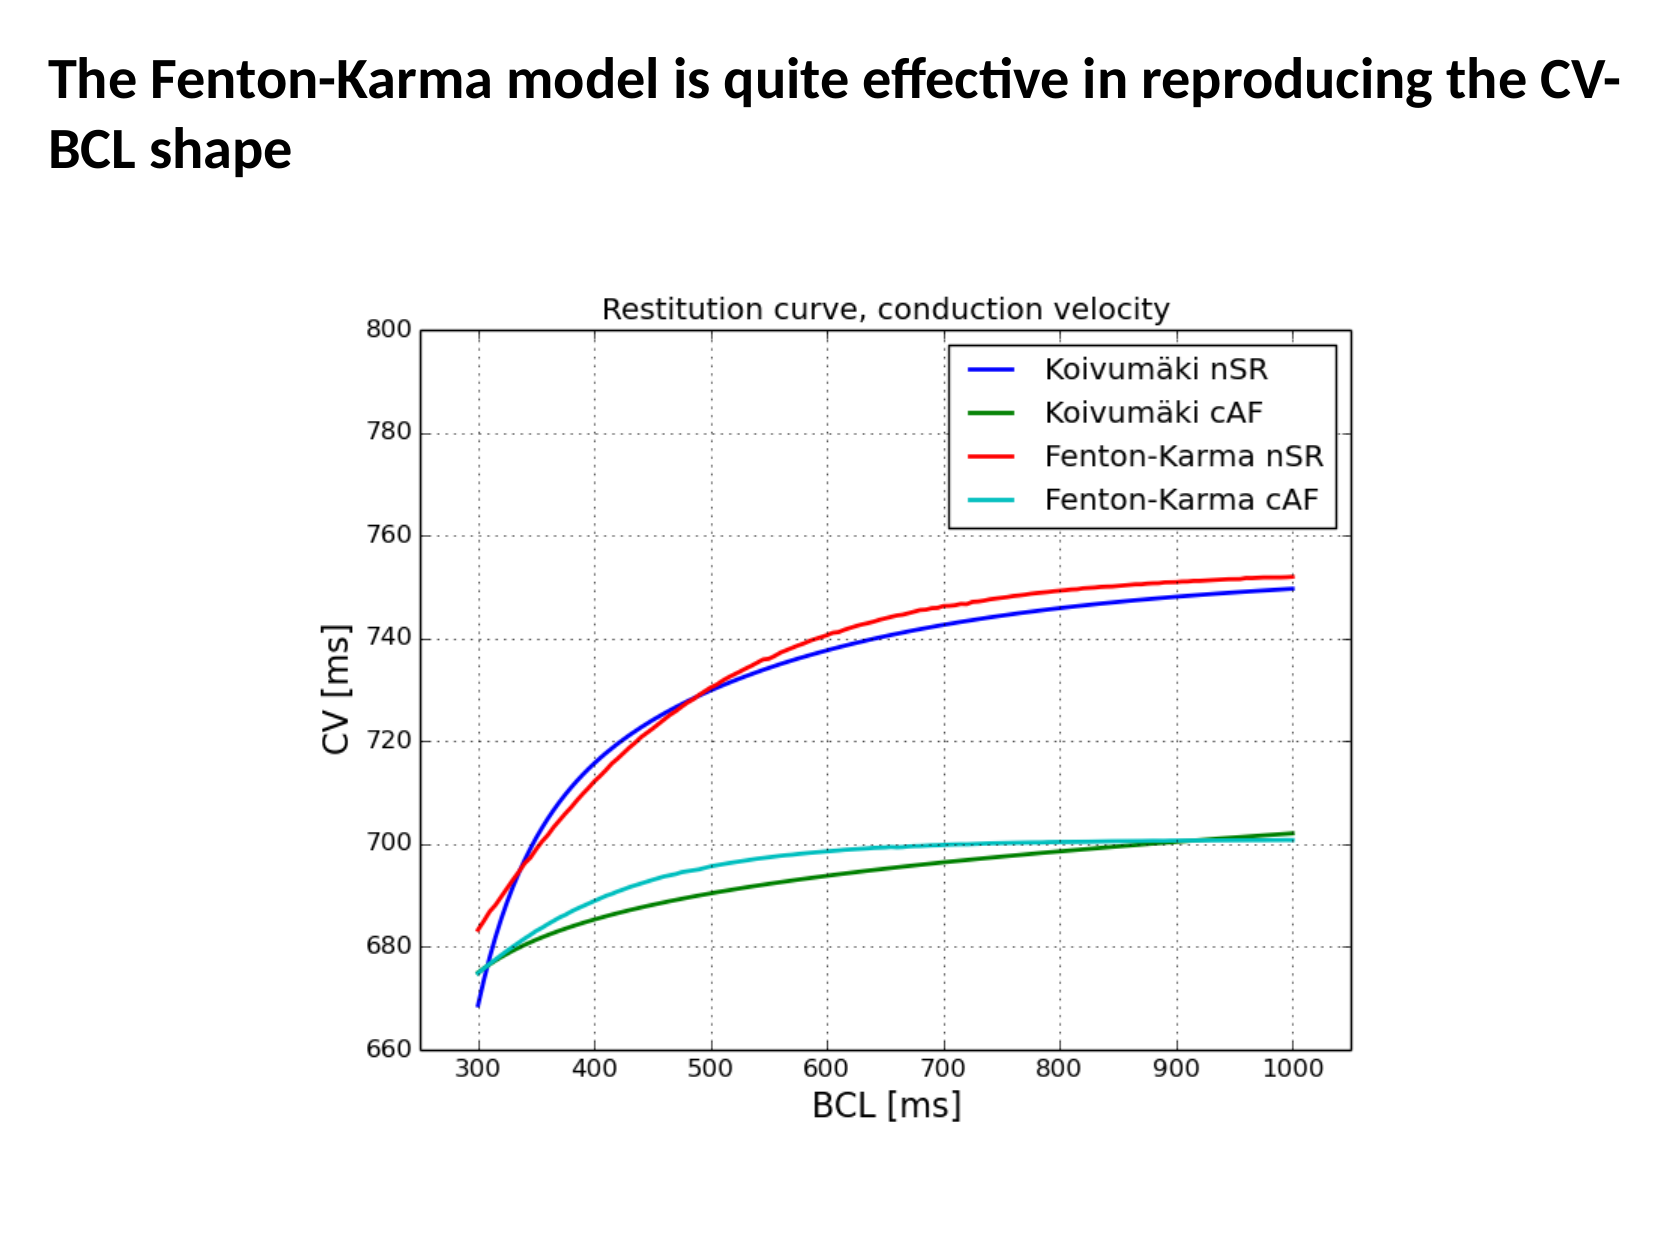

The Fenton-Karma model is quite effective in reproducing the CV-BCL shape